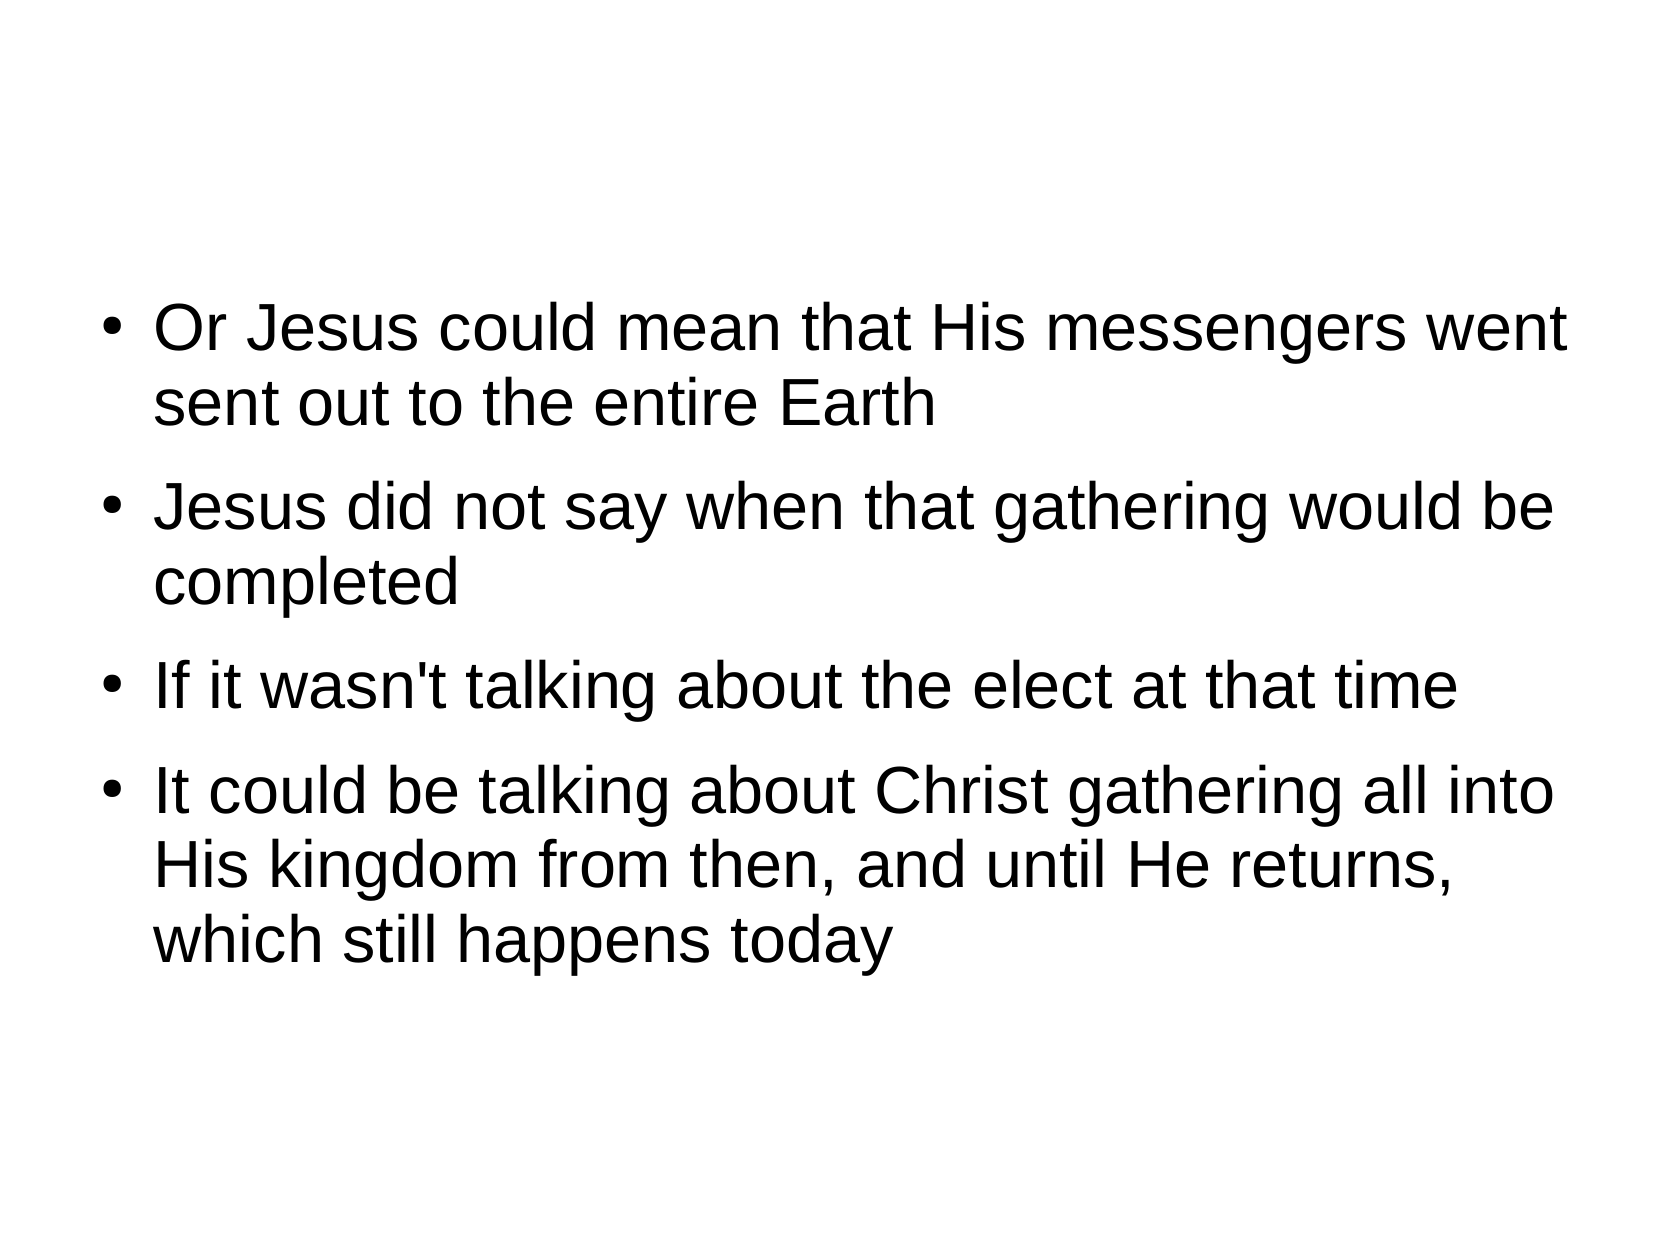

#
Or Jesus could mean that His messengers went sent out to the entire Earth
Jesus did not say when that gathering would be completed
If it wasn't talking about the elect at that time
It could be talking about Christ gathering all into His kingdom from then, and until He returns, which still happens today